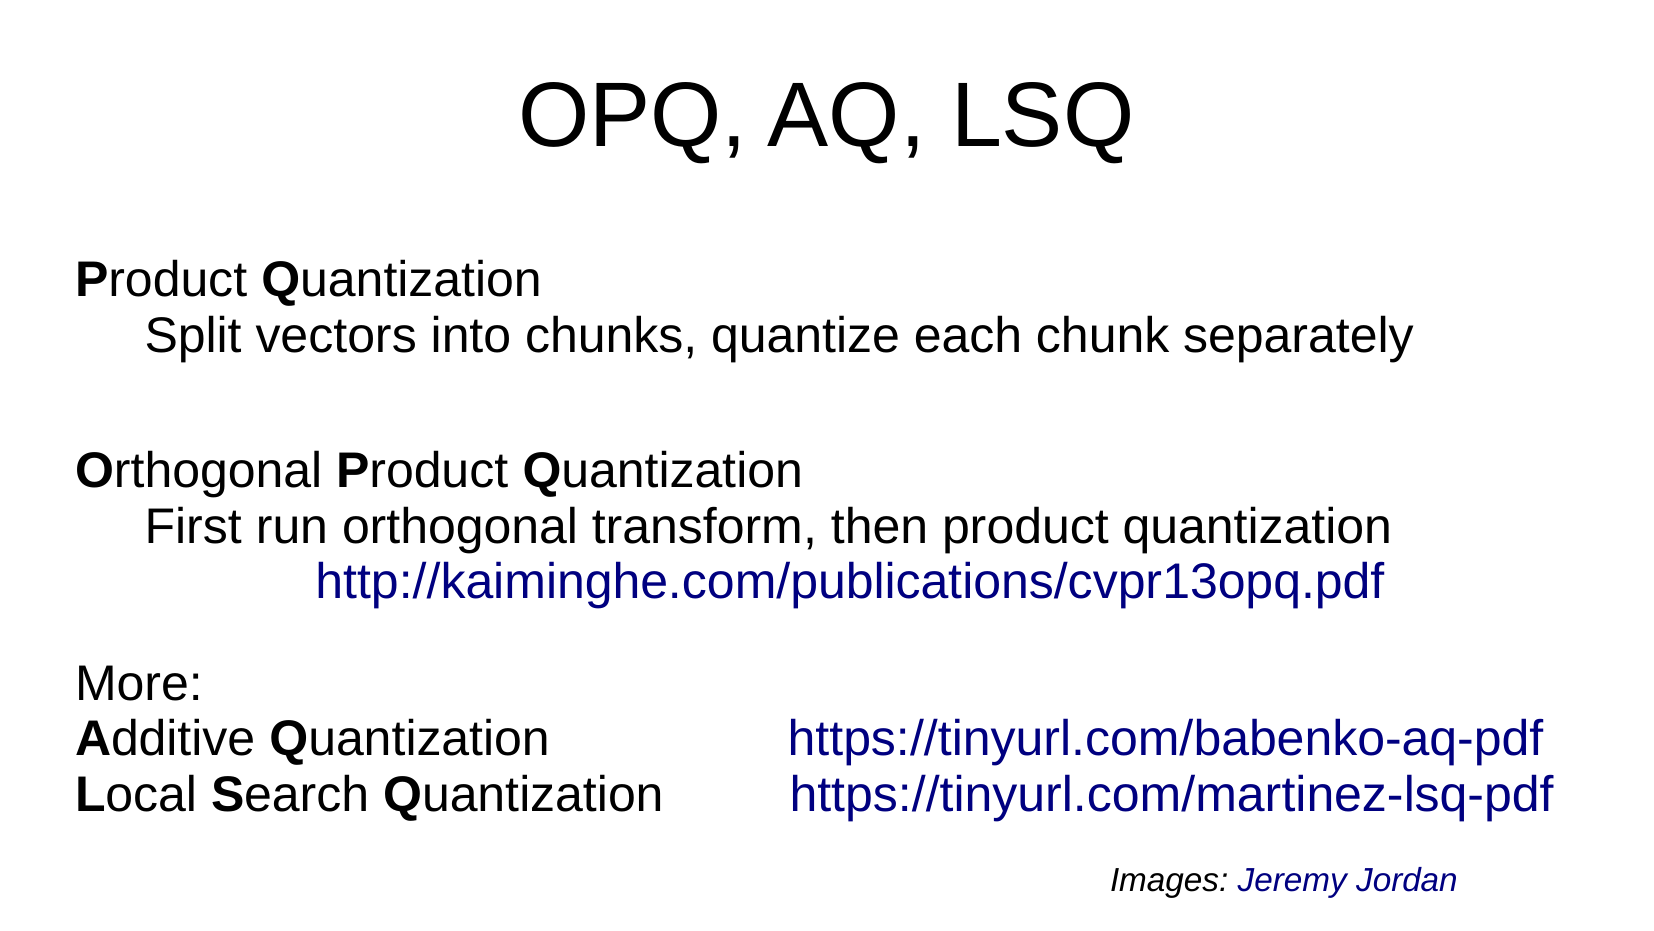

# OPQ, AQ, LSQ
Product Quantization
 Split vectors into chunks, quantize each chunk separately
Orthogonal Product Quantization
 First run orthogonal transform, then product quantization
http://kaiminghe.com/publications/cvpr13opq.pdf
More:
Additive Quantization https://tinyurl.com/babenko-aq-pdf
Local Search Quantization https://tinyurl.com/martinez-lsq-pdf
Images: Jeremy Jordan